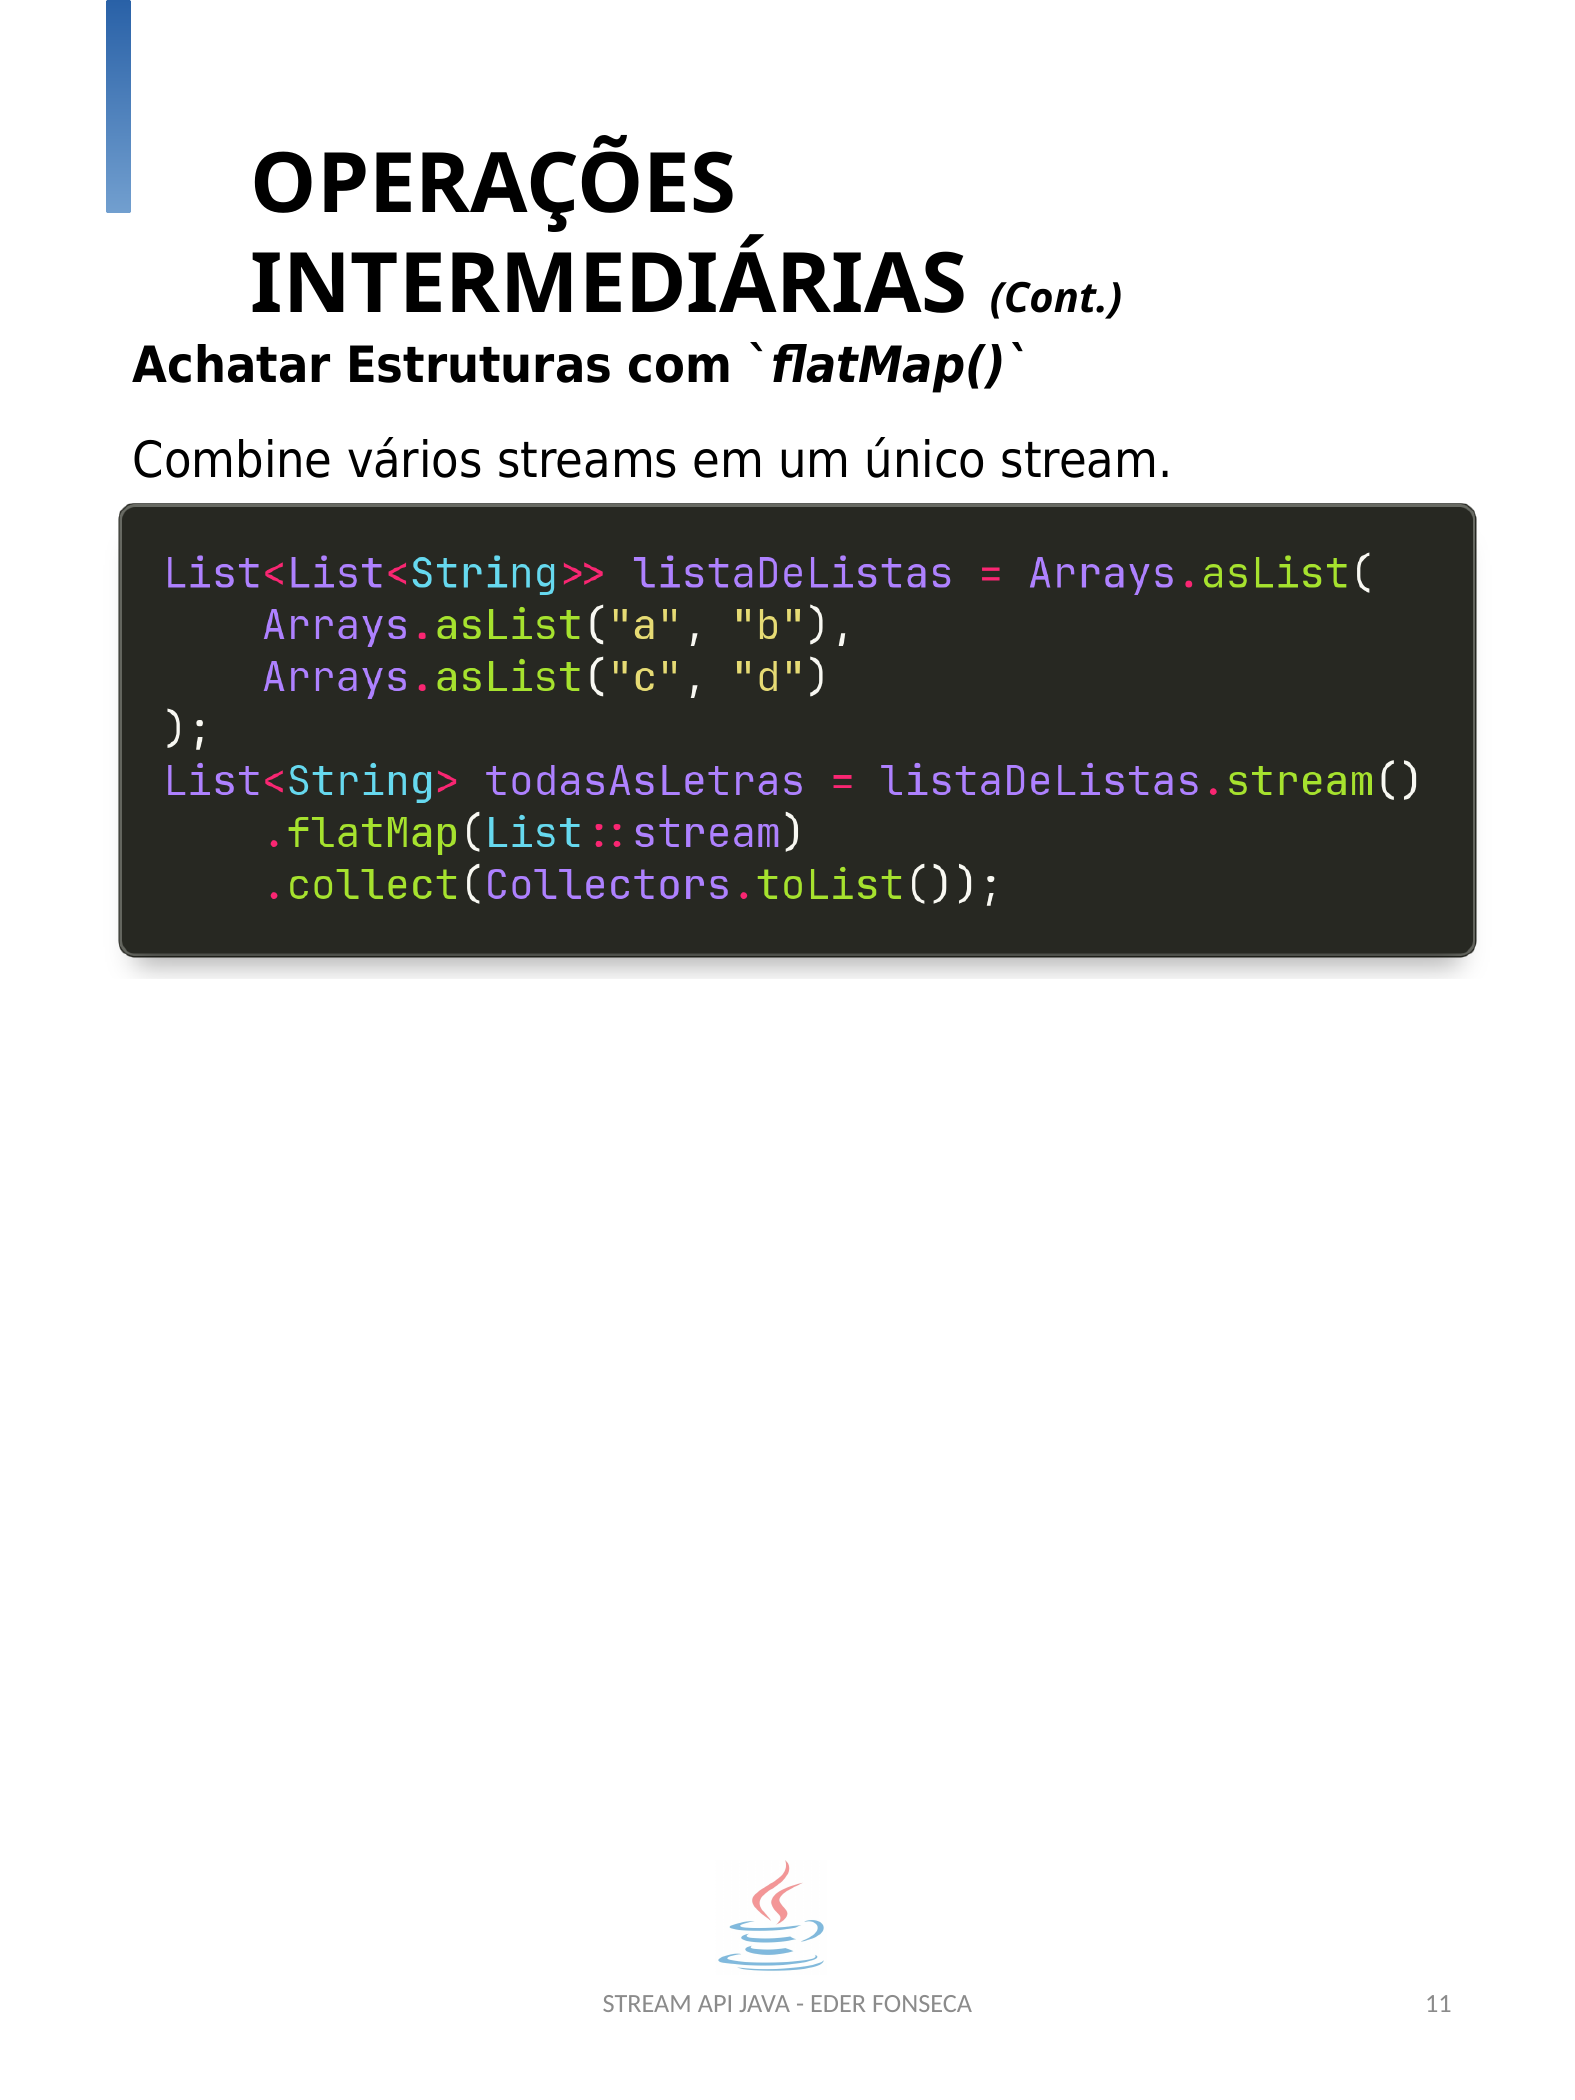

OPERAÇÕES INTERMEDIÁRIAS (Cont.)
Achatar Estruturas com `flatMap()`
Combine vários streams em um único stream.
STREAM API JAVA - EDER FONSECA
11